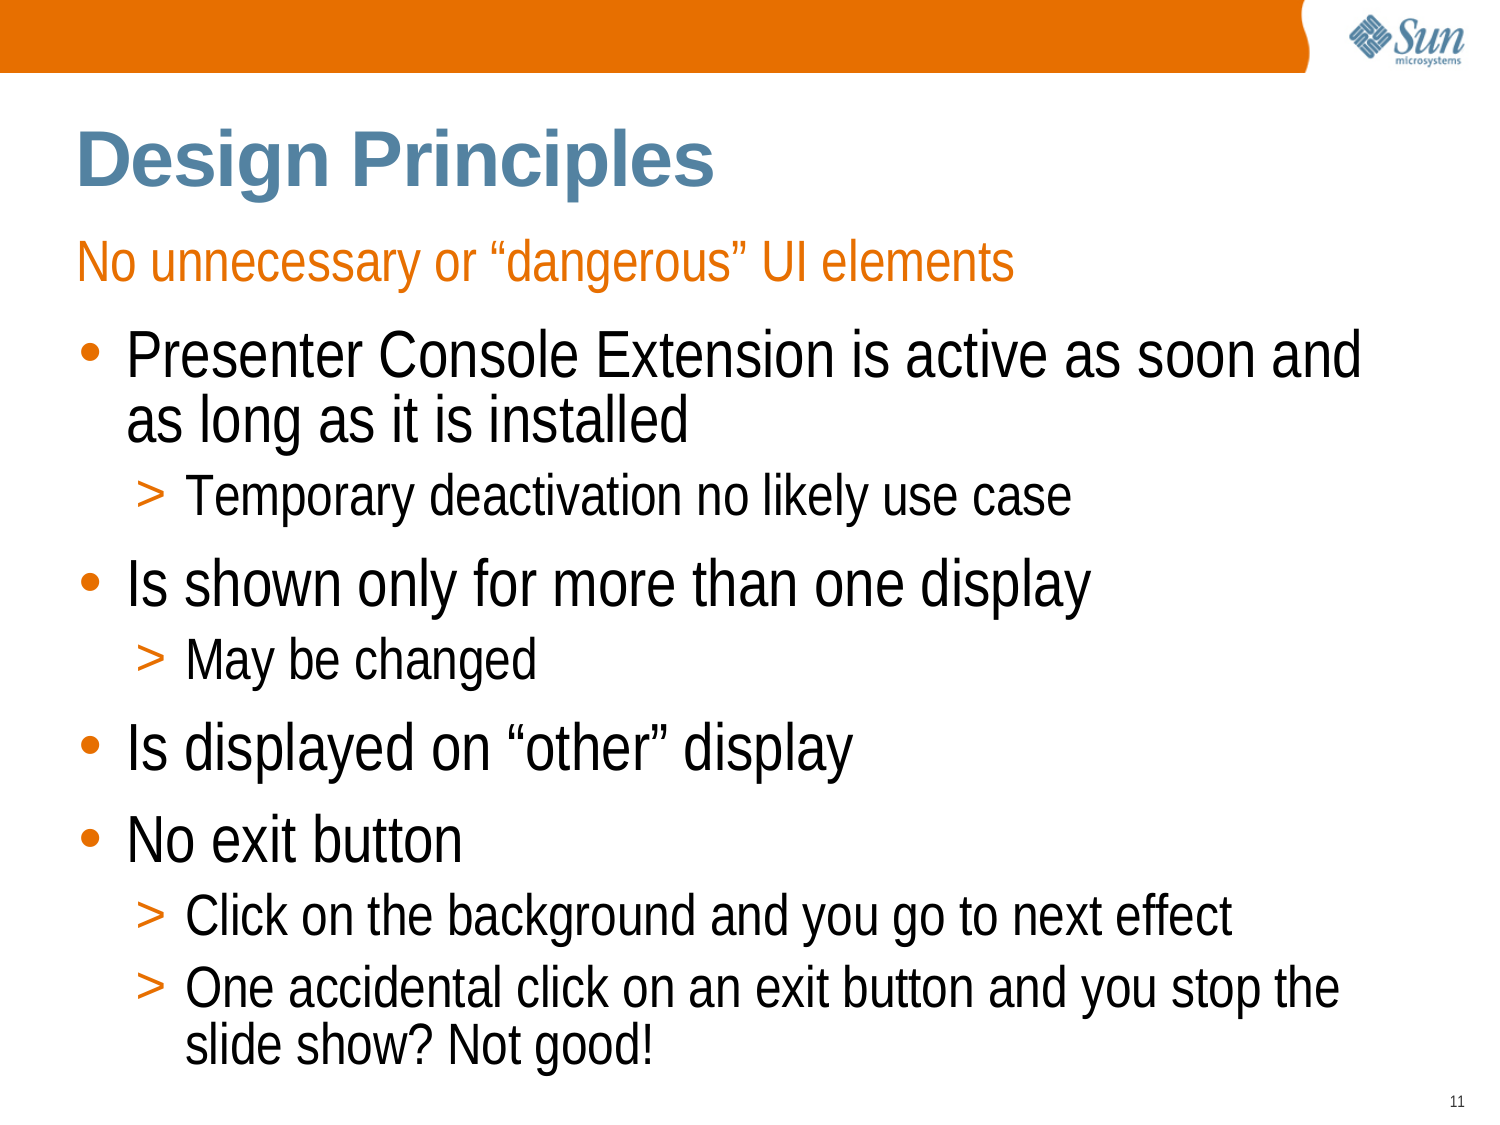

# Design Principles
No unnecessary or “dangerous” UI elements
Presenter Console Extension is active as soon and as long as it is installed
Temporary deactivation no likely use case
Is shown only for more than one display
May be changed
Is displayed on “other” display
No exit button
Click on the background and you go to next effect
One accidental click on an exit button and you stop the slide show? Not good!